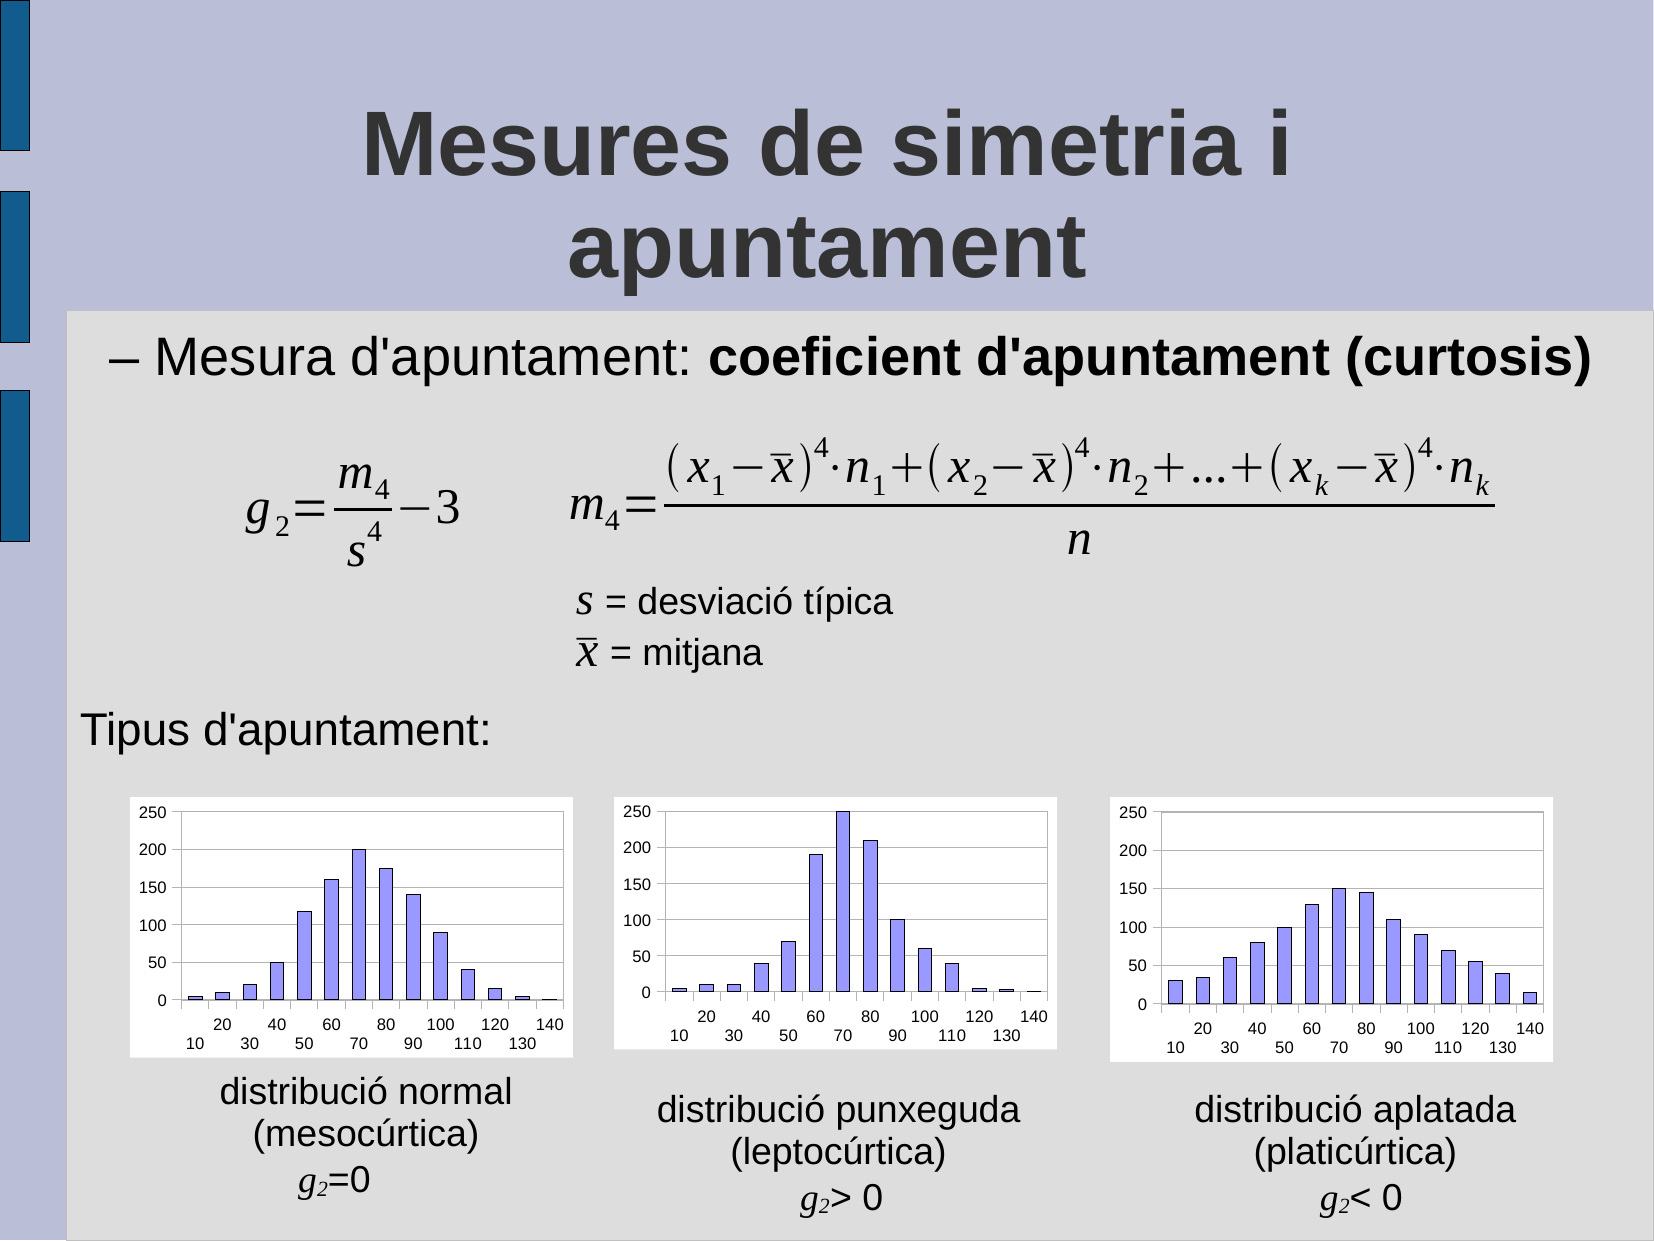

# Mesures de simetria i apuntament
– Mesura d'apuntament: coeficient d'apuntament (curtosis)
s = desviació típica
 = mitjana
Tipus d'apuntament:
### Chart
| Category | Columna B |
|---|---|
| 10 | 5.0 |
| 20 | 10.0 |
| 30 | 20.0 |
| 40 | 50.0 |
| 50 | 117.0 |
| 60 | 160.0 |
| 70 | 200.0 |
| 80 | 175.0 |
| 90 | 140.0 |
| 100 | 90.0 |
| 110 | 40.0 |
| 120 | 15.0 |
| 130 | 5.0 |
| 140 | 1.0 |
### Chart
| Category | Columna B |
|---|---|
| 10 | 5.0 |
| 20 | 10.0 |
| 30 | 10.0 |
| 40 | 40.0 |
| 50 | 70.0 |
| 60 | 190.0 |
| 70 | 250.0 |
| 80 | 210.0 |
| 90 | 100.0 |
| 100 | 60.0 |
| 110 | 40.0 |
| 120 | 5.0 |
| 130 | 3.0 |
| 140 | 1.0 |
### Chart
| Category | Columna B |
|---|---|
| 10 | 30.0 |
| 20 | 35.0 |
| 30 | 60.0 |
| 40 | 80.0 |
| 50 | 100.0 |
| 60 | 130.0 |
| 70 | 150.0 |
| 80 | 145.0 |
| 90 | 110.0 |
| 100 | 90.0 |
| 110 | 70.0 |
| 120 | 55.0 |
| 130 | 40.0 |
| 140 | 15.0 |distribució normal
(mesocúrtica)
distribució punxeguda (leptocúrtica)
distribució aplatada (platicúrtica)
g2=0
g2> 0
g2< 0